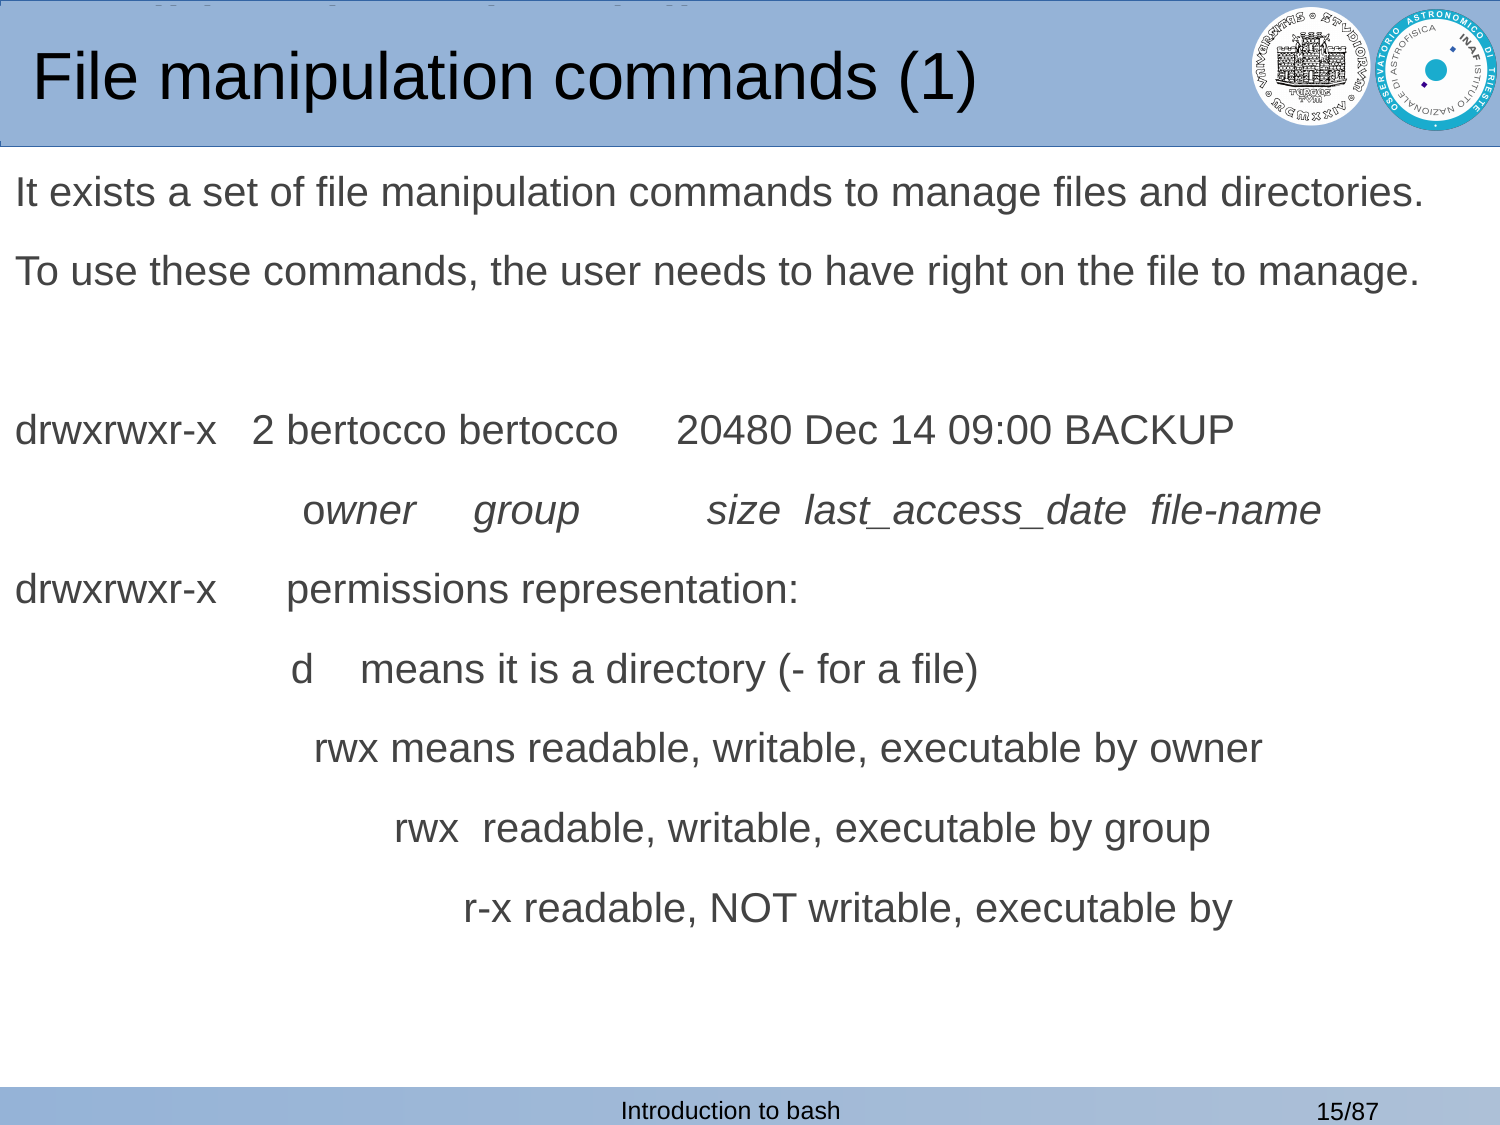

# Traditional service delivery
File manipulation commands
File manipulation commands (1)
It exists a set of file manipulation commands to manage files and directories.
To use these commands, the user needs to have right on the file to manage.
drwxrwxr-x 2 bertocco bertocco 20480 Dec 14 09:00 BACKUP
 owner group size last_access_date file-name
drwxrwxr-x permissions representation:
 d means it is a directory (- for a file)
 rwx means readable, writable, executable by owner
 rwx readable, writable, executable by group
 r-x readable, NOT writable, executable by